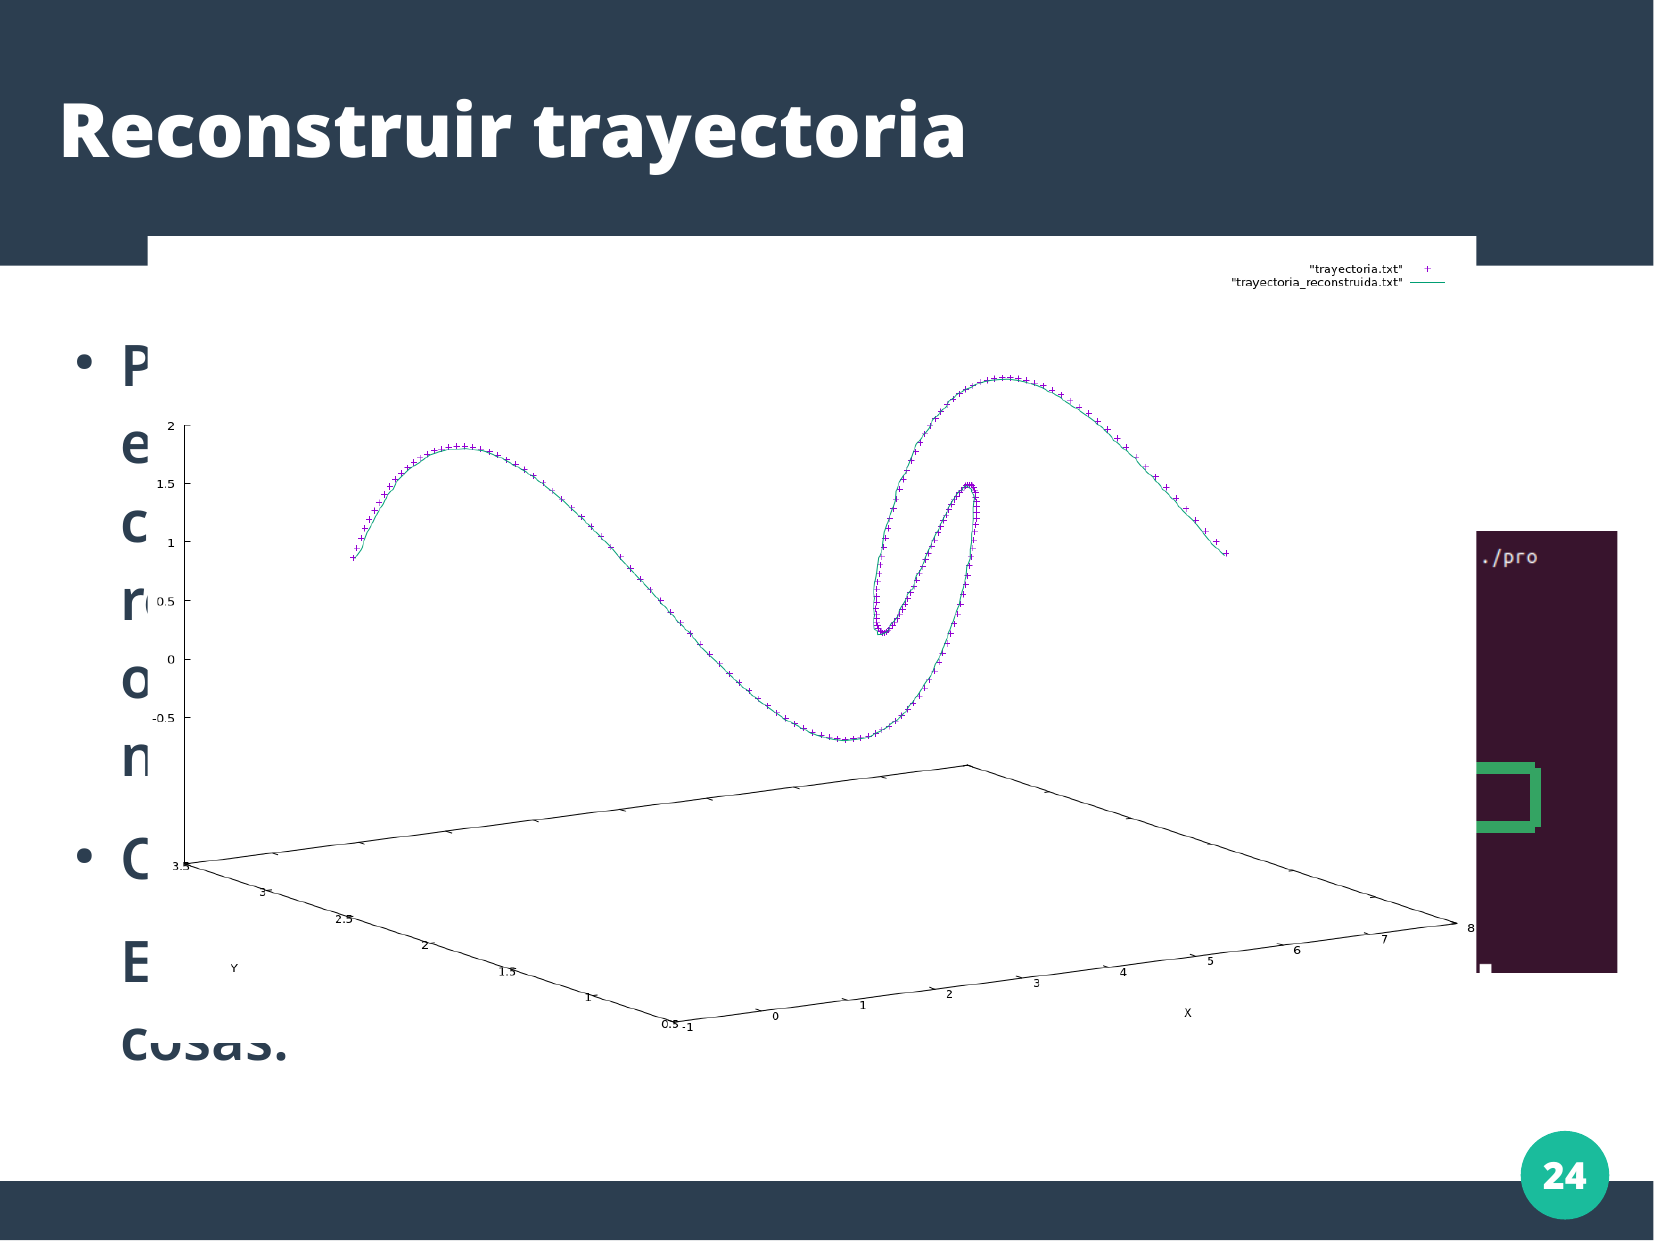

# Reconstruir trayectoria
Para minimizar el error, promediamos cada punto de la reconstruccion y obtenemos una nueva trayectoria.
Con error de:
El cual, mejora las cosas.
24